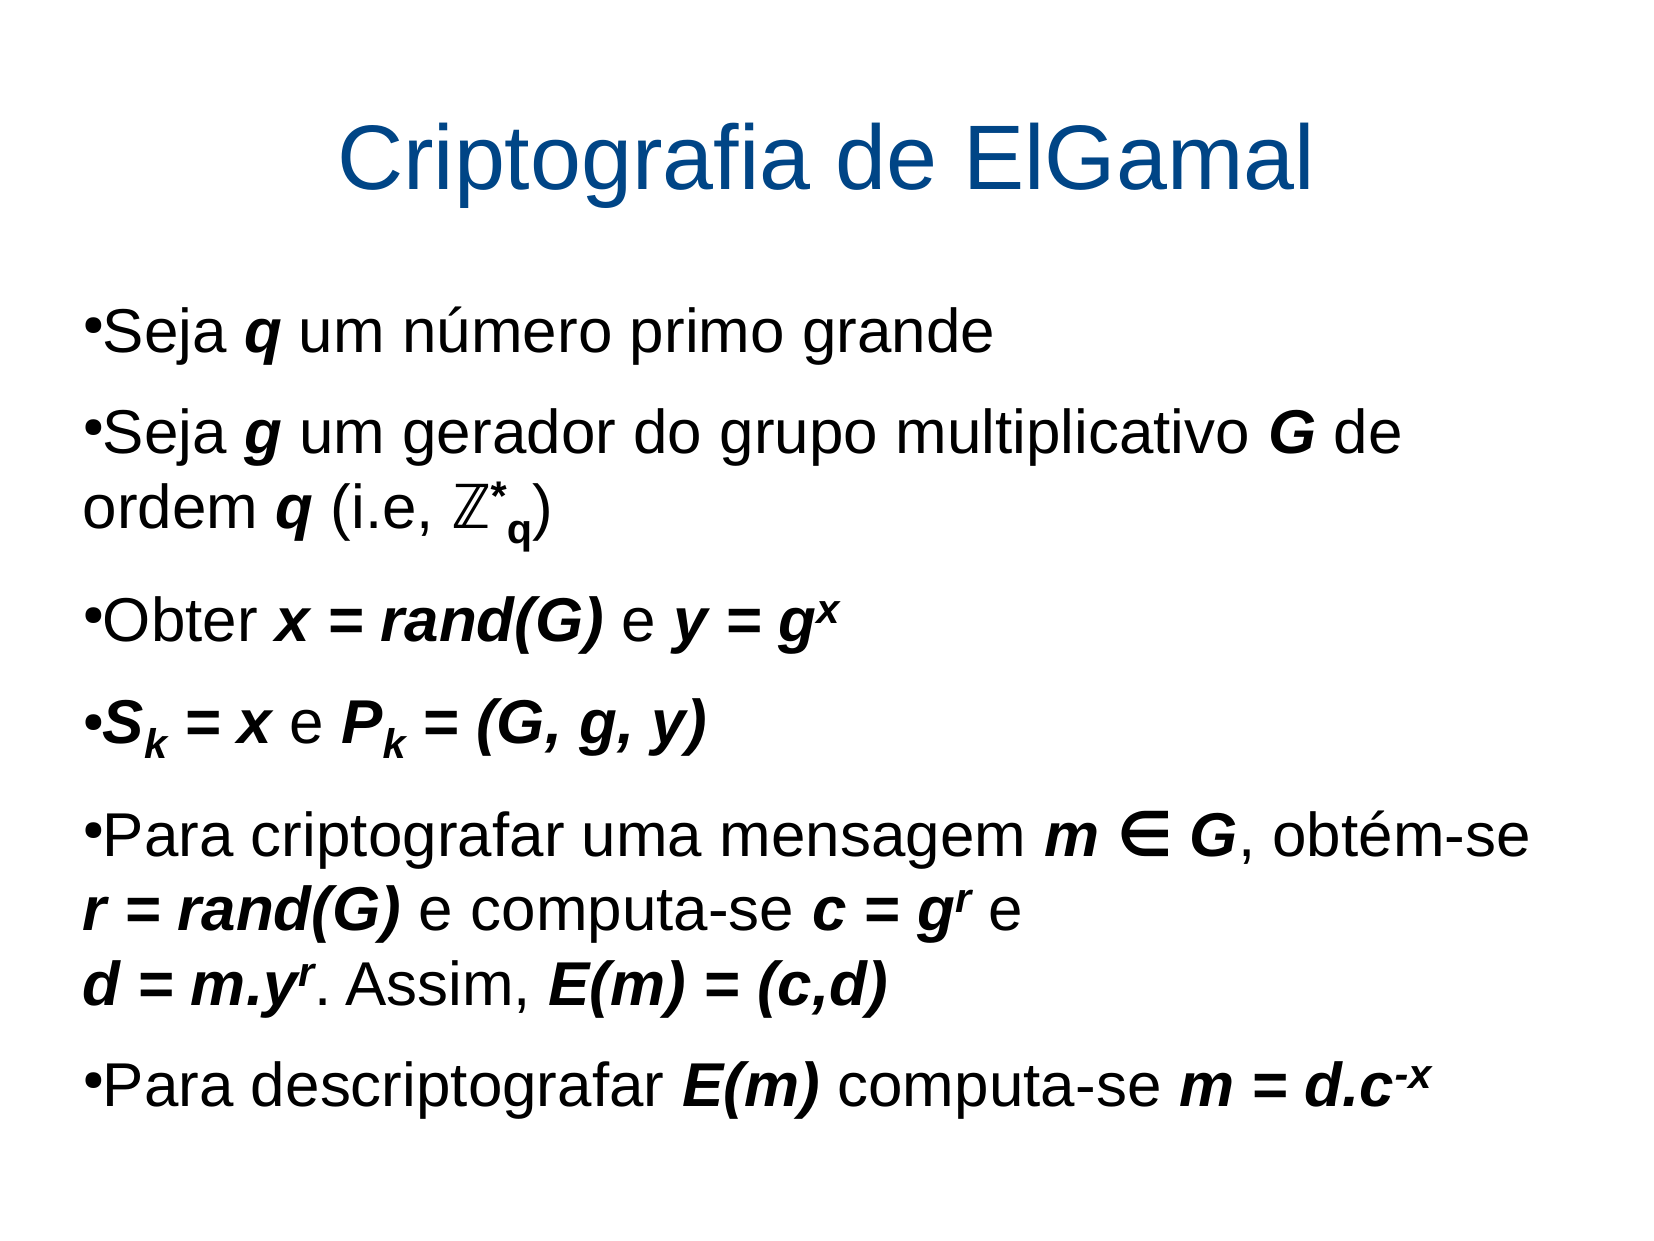

# Criptografia de ElGamal
Seja q um número primo grande
Seja g um gerador do grupo multiplicativo G de ordem q (i.e, ℤ*q)
Obter x = rand(G) e y = gx
Sk = x e Pk = (G, g, y)
Para criptografar uma mensagem m ∈ G, obtém-se r = rand(G) e computa-se c = gr e
d = m.yr. Assim, E(m) = (c,d)
Para descriptografar E(m) computa-se m = d.c-x